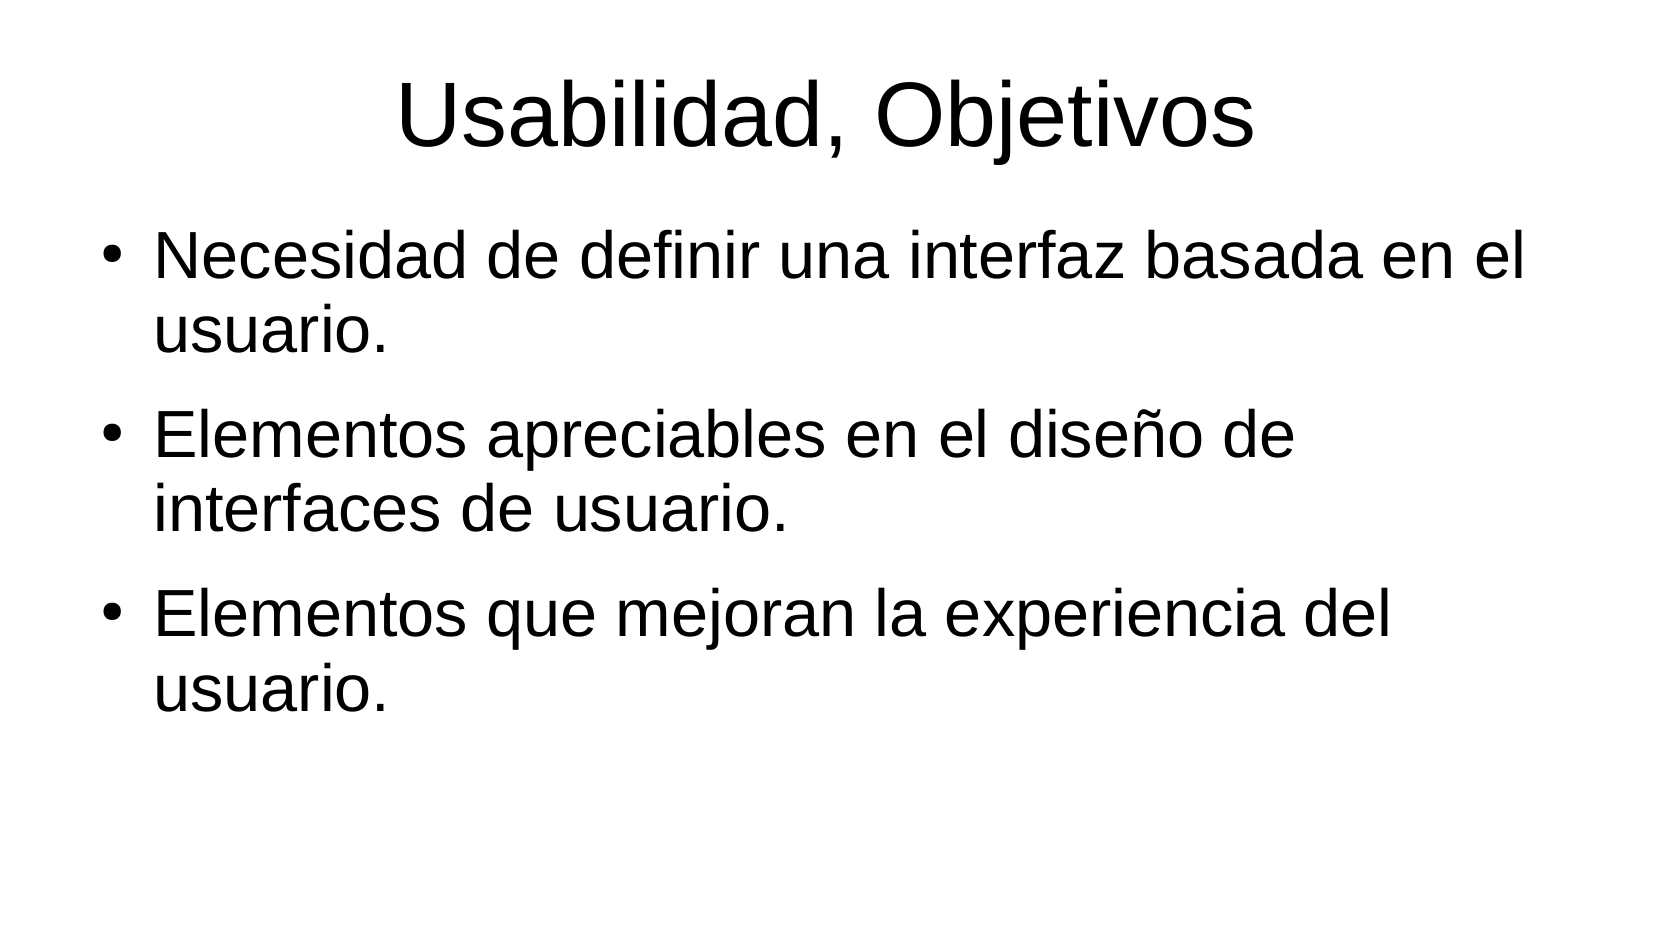

# Usabilidad, Objetivos
Necesidad de definir una interfaz basada en el usuario.
Elementos apreciables en el diseño de interfaces de usuario.
Elementos que mejoran la experiencia del usuario.